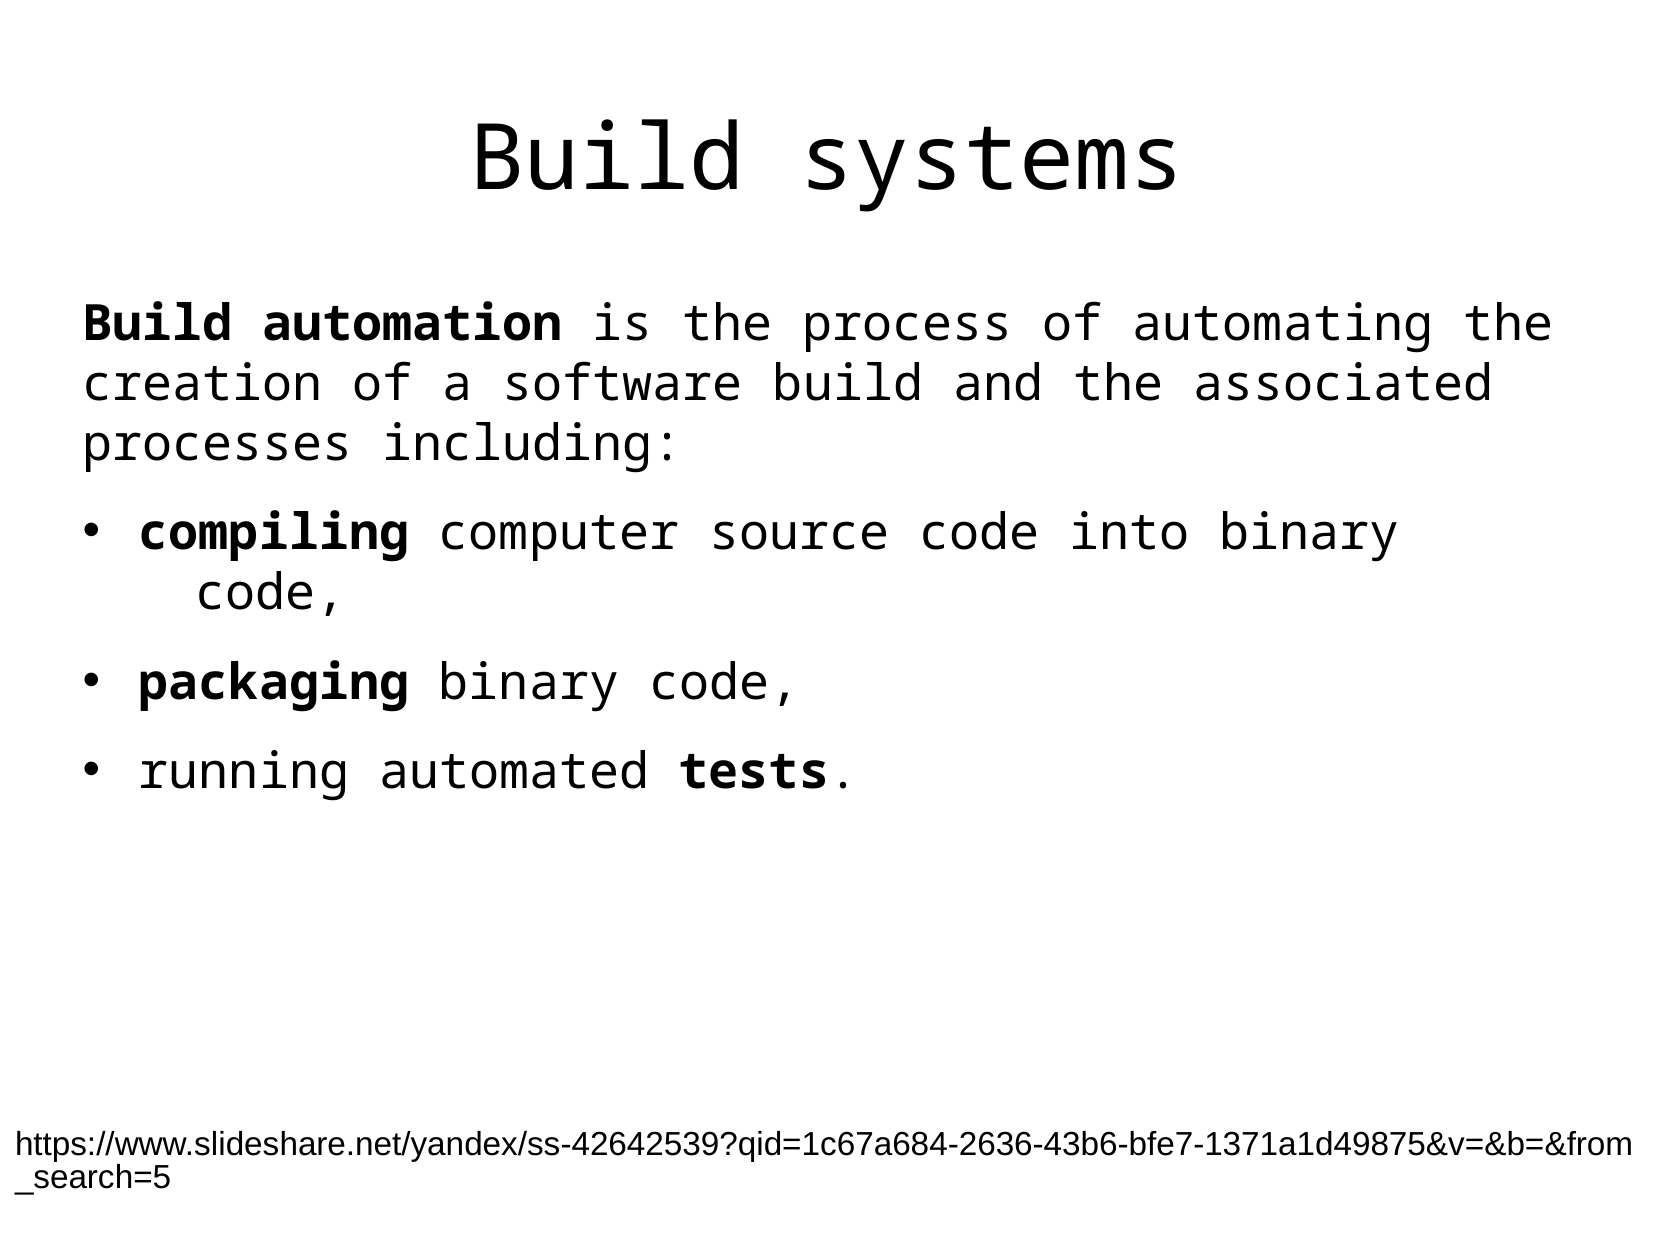

# Build systems
Build automation is the process of automating the creation of a software build and the associated processes including:
compiling computer source code into binary code,
packaging binary code,
running automated tests.
https://www.slideshare.net/yandex/ss-42642539?qid=1c67a684-2636-43b6-bfe7-1371a1d49875&v=&b=&from_search=5